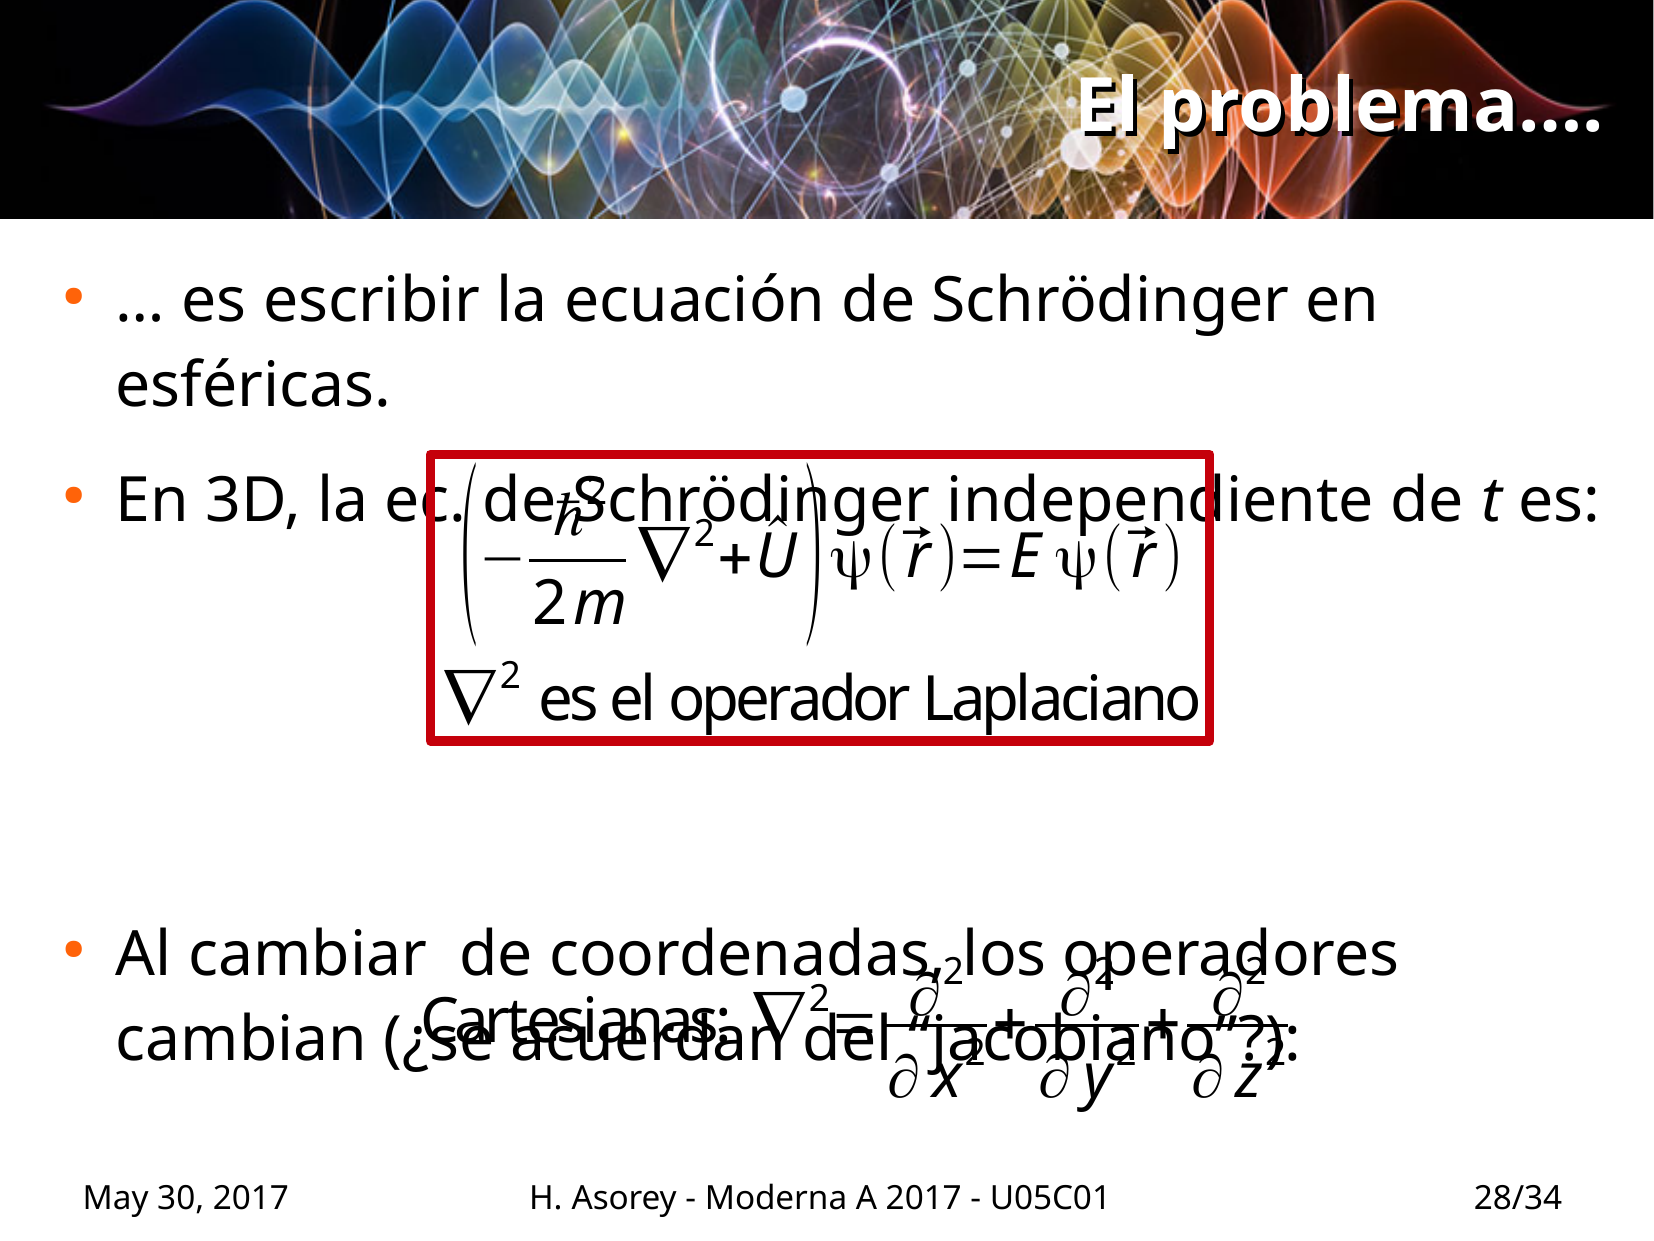

# El problema….
… es escribir la ecuación de Schrödinger en esféricas.
En 3D, la ec. de Schrödinger independiente de t es:
Al cambiar de coordenadas, los operadores cambian (¿se acuerdan del “jacobiano”?):
May 30, 2017
H. Asorey - Moderna A 2017 - U05C01
28